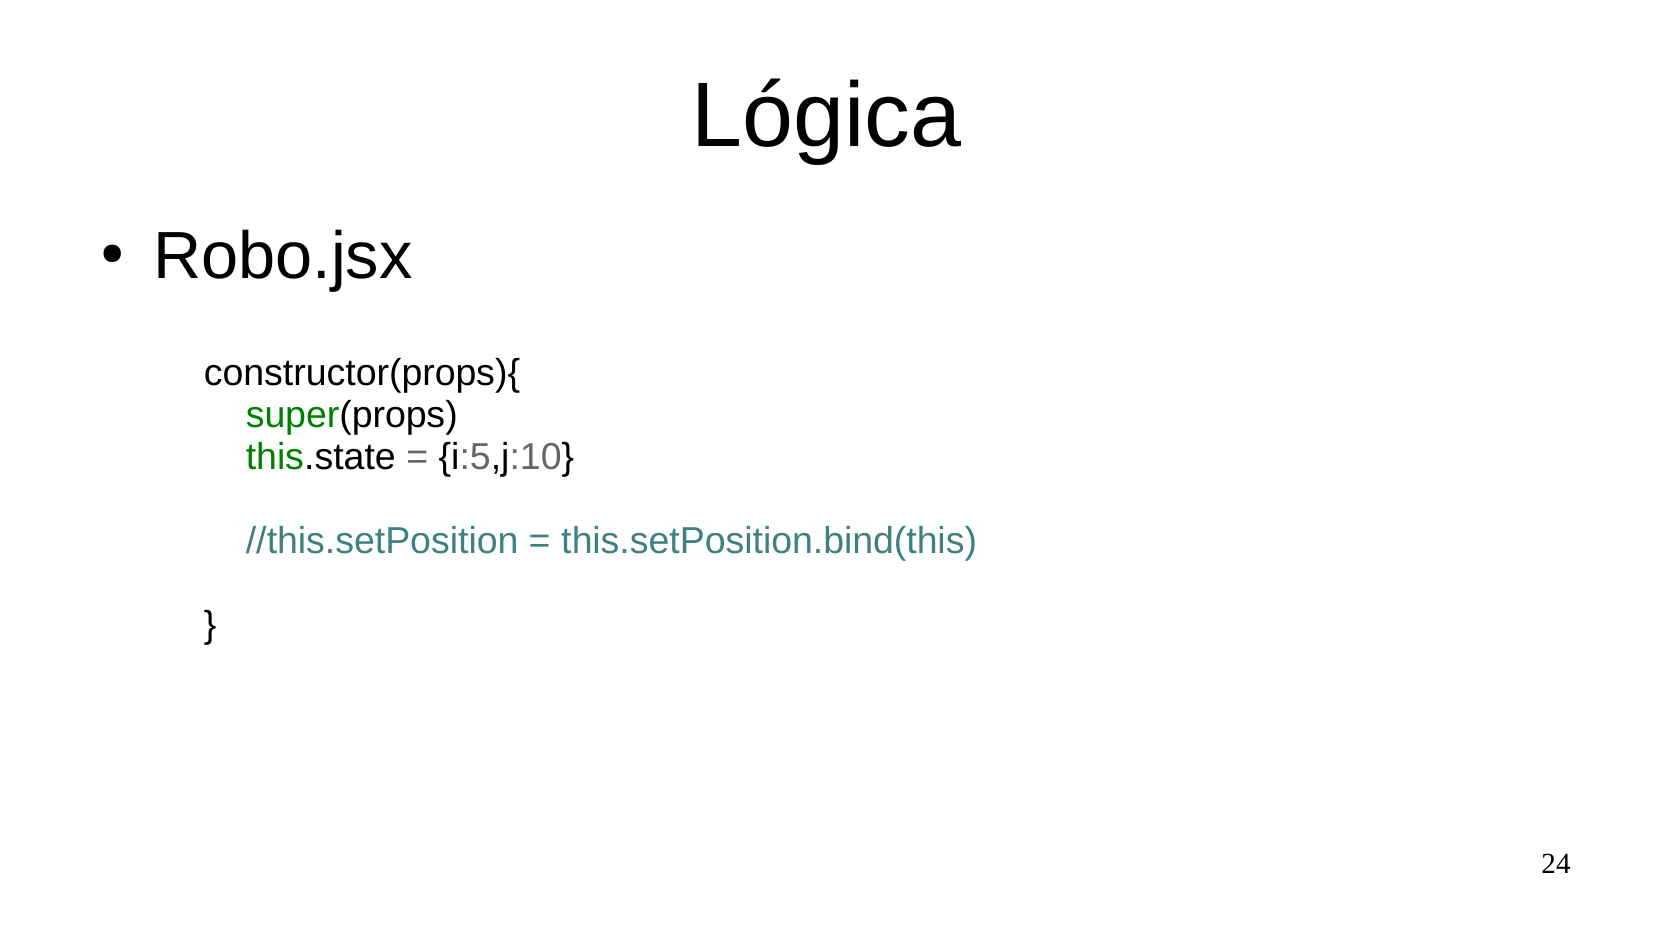

# Lógica
Robo.jsx
 constructor(props){
 super(props)
 this.state = {i:5,j:10}
 //this.setPosition = this.setPosition.bind(this)
 }
24